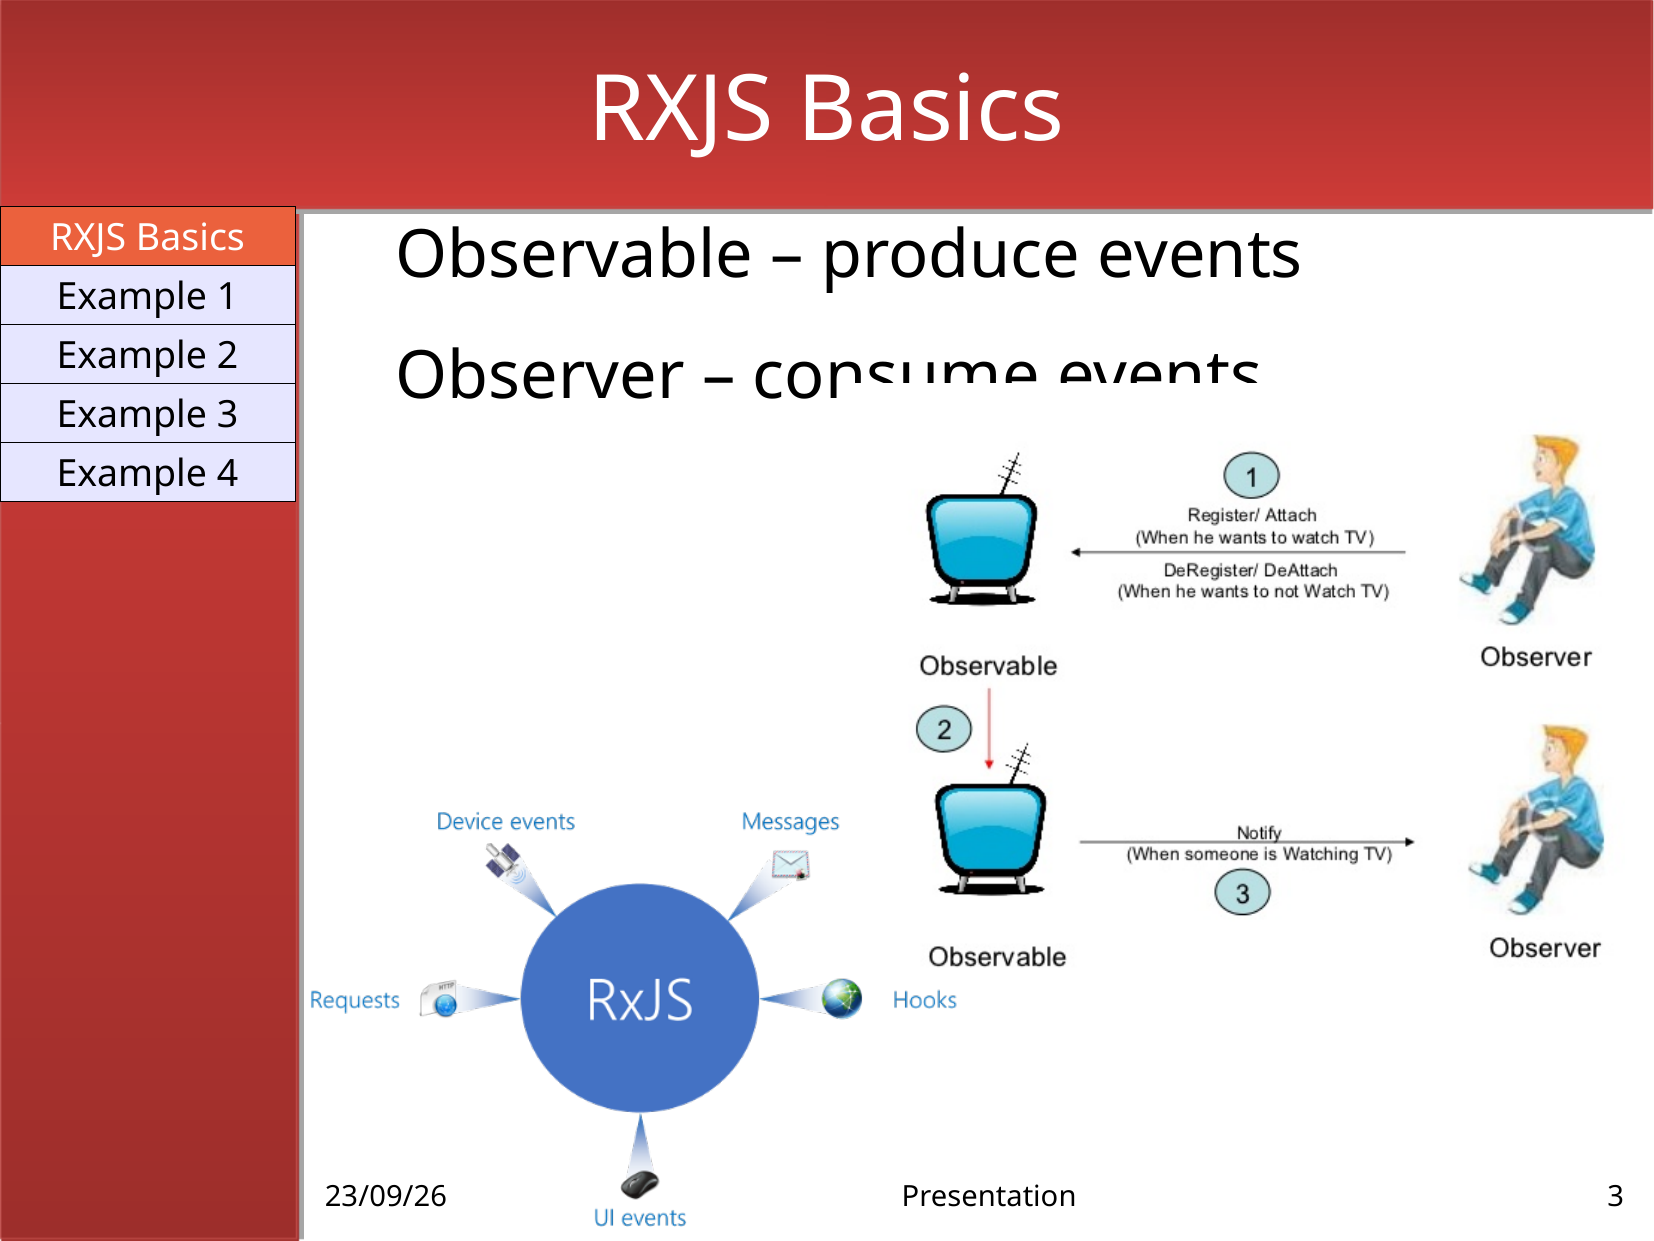

# RXJS Basics
RXJS Basics
Observable – produce events
Observer – consume events
Example 1
Example 2
Example 3
Example 4
Presentation
3